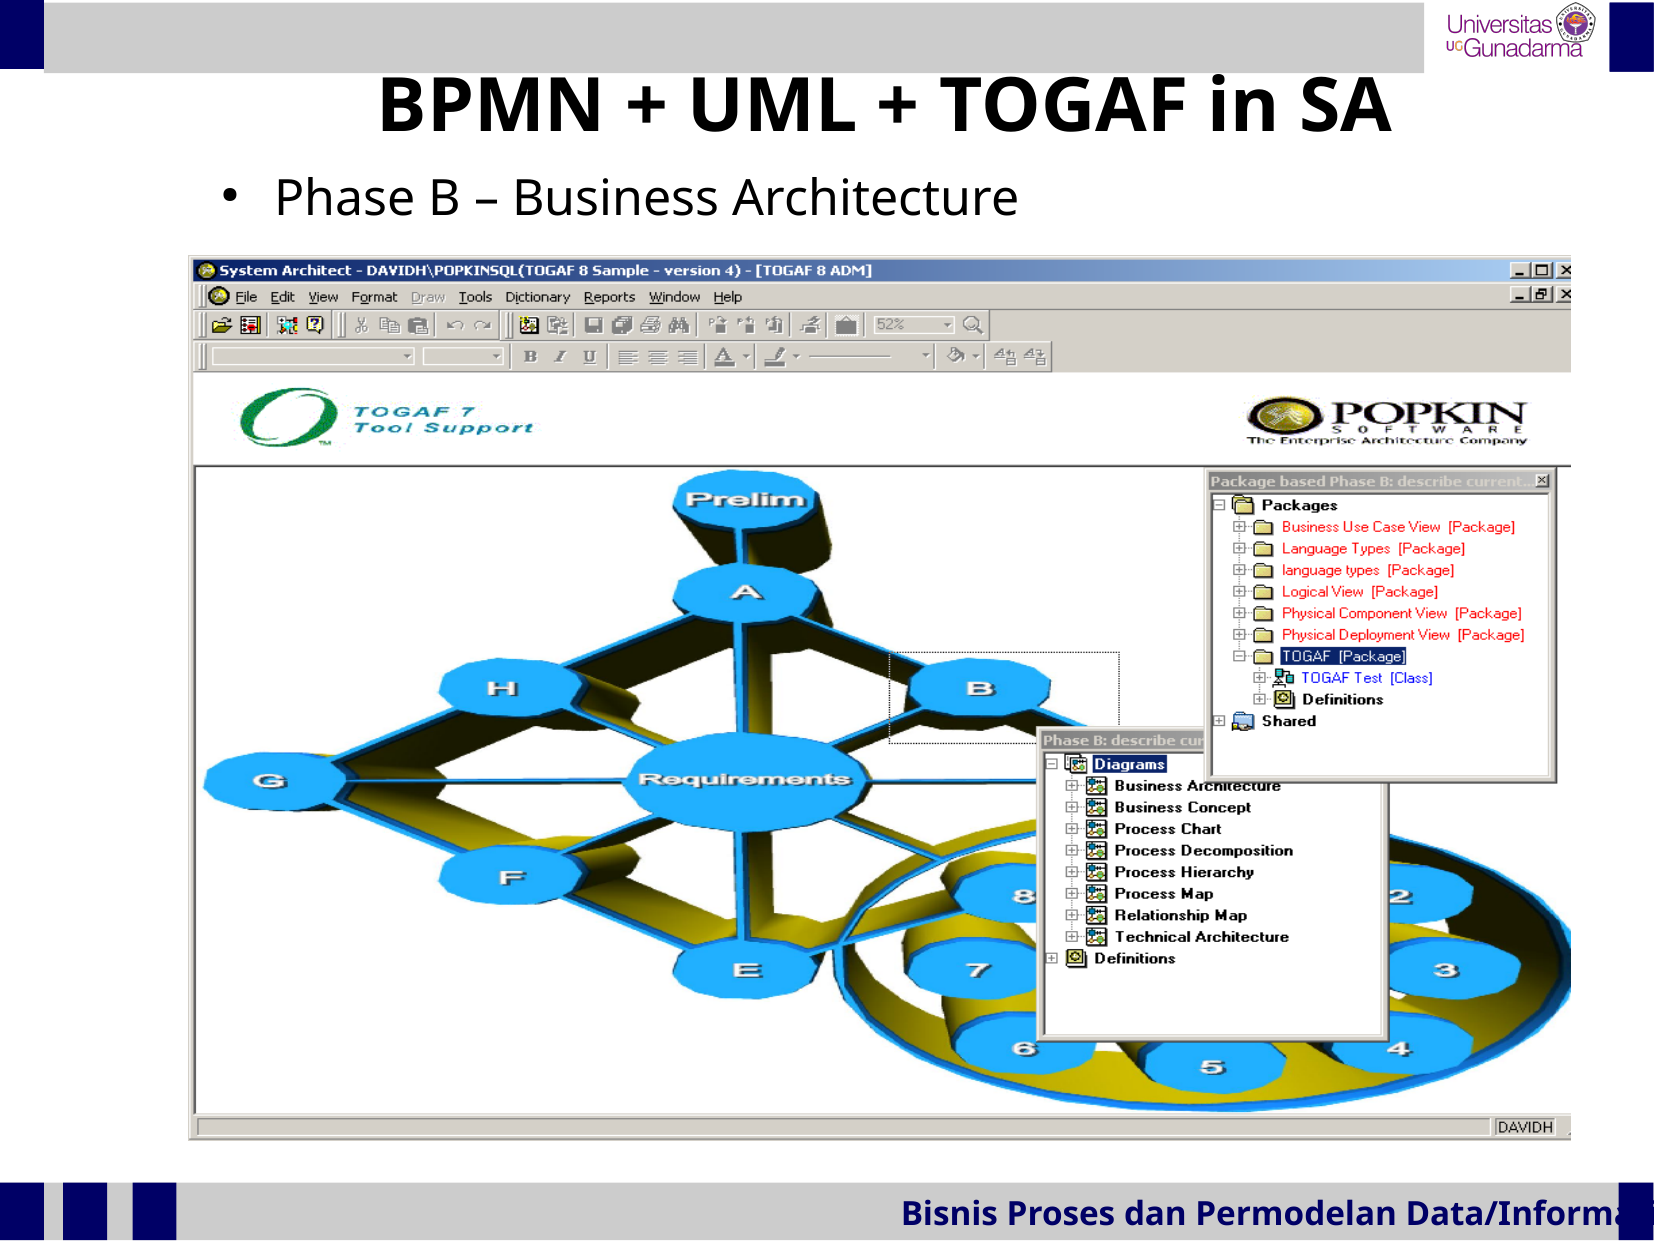

# BPMN + UML + TOGAF in SA
Phase B – Business Architecture